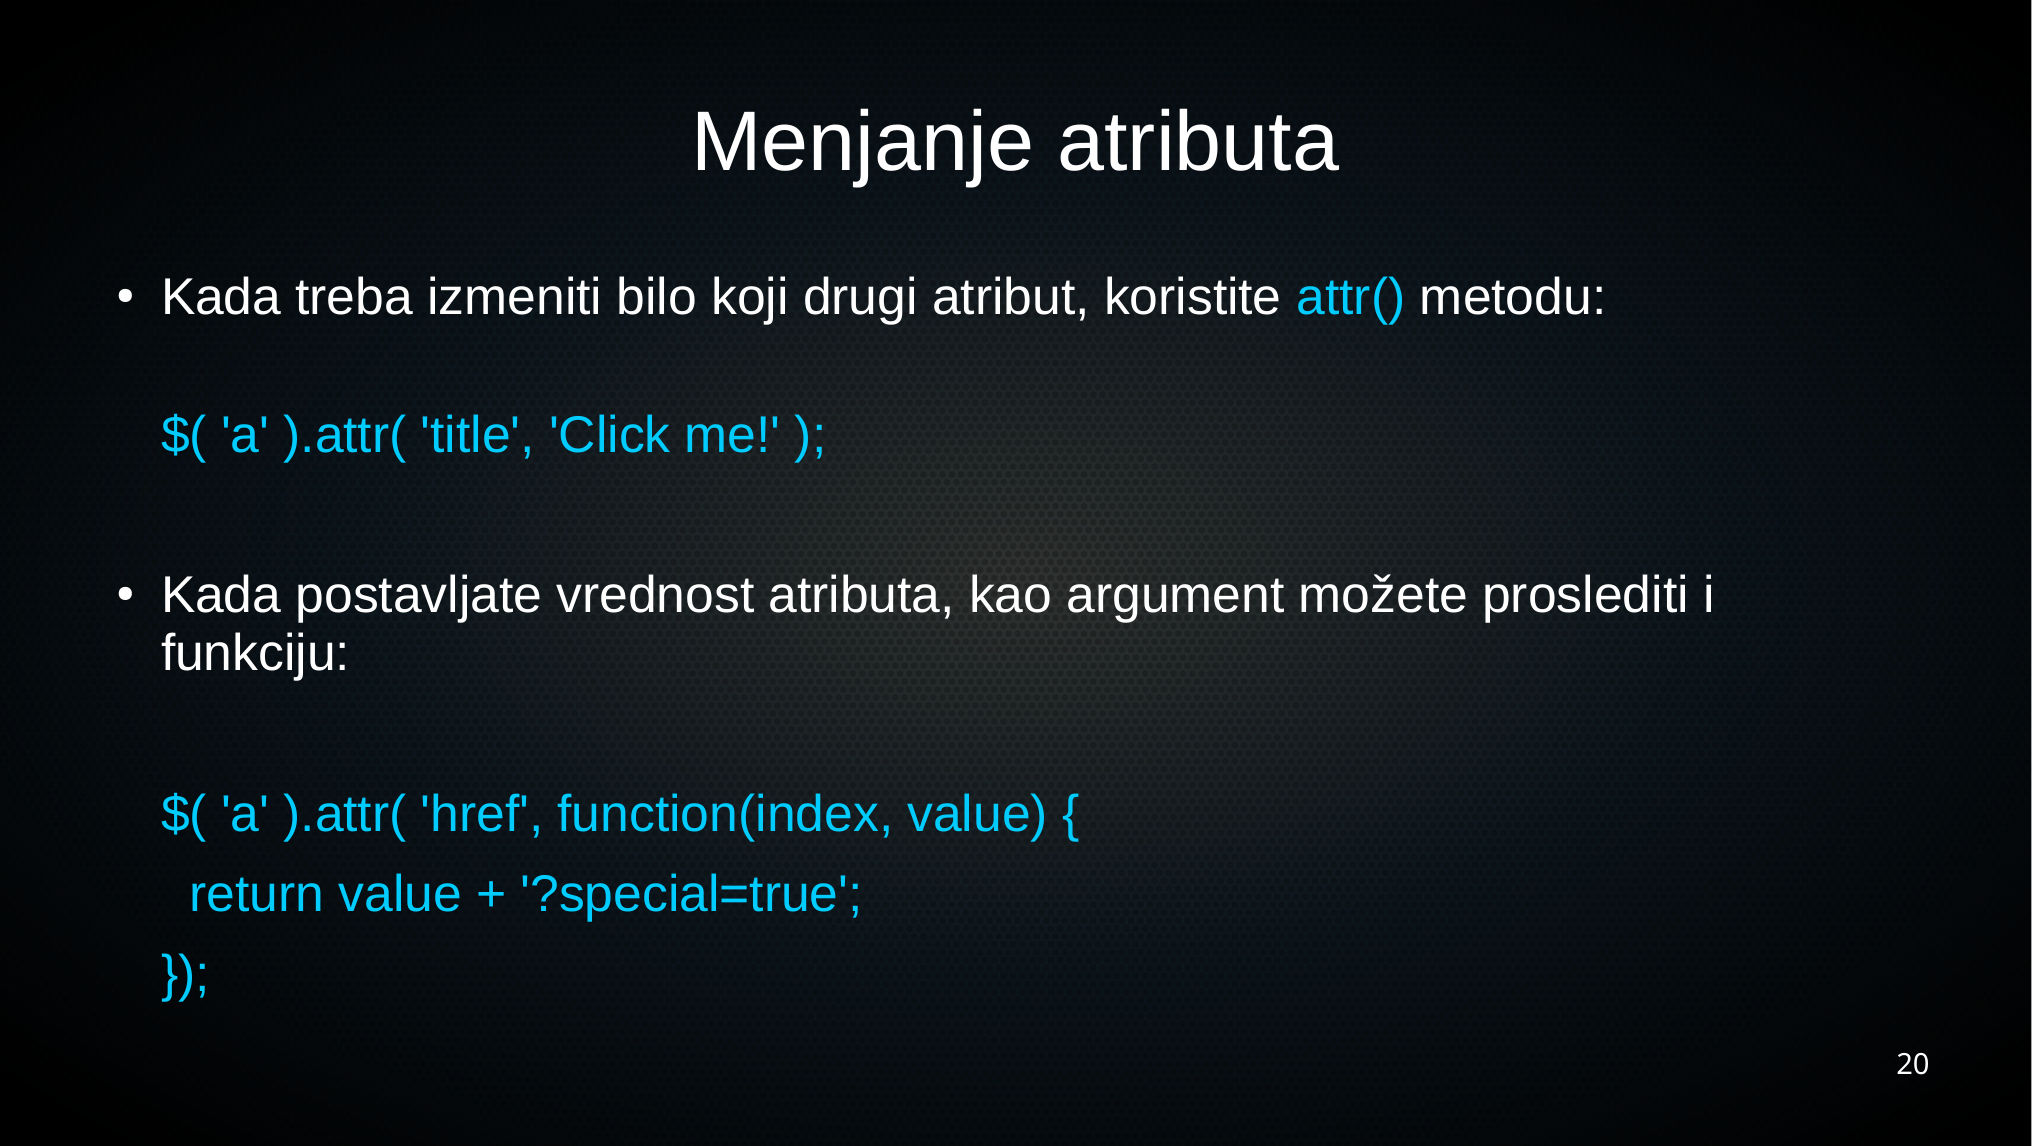

# Menjanje atributa
Kada treba izmeniti bilo koji drugi atribut, koristite attr() metodu:
$( 'a' ).attr( 'title', 'Click me!' );
Kada postavljate vrednost atributa, kao argument možete proslediti i funkciju:
$( 'a' ).attr( 'href', function(index, value) {
 return value + '?special=true';
});
20